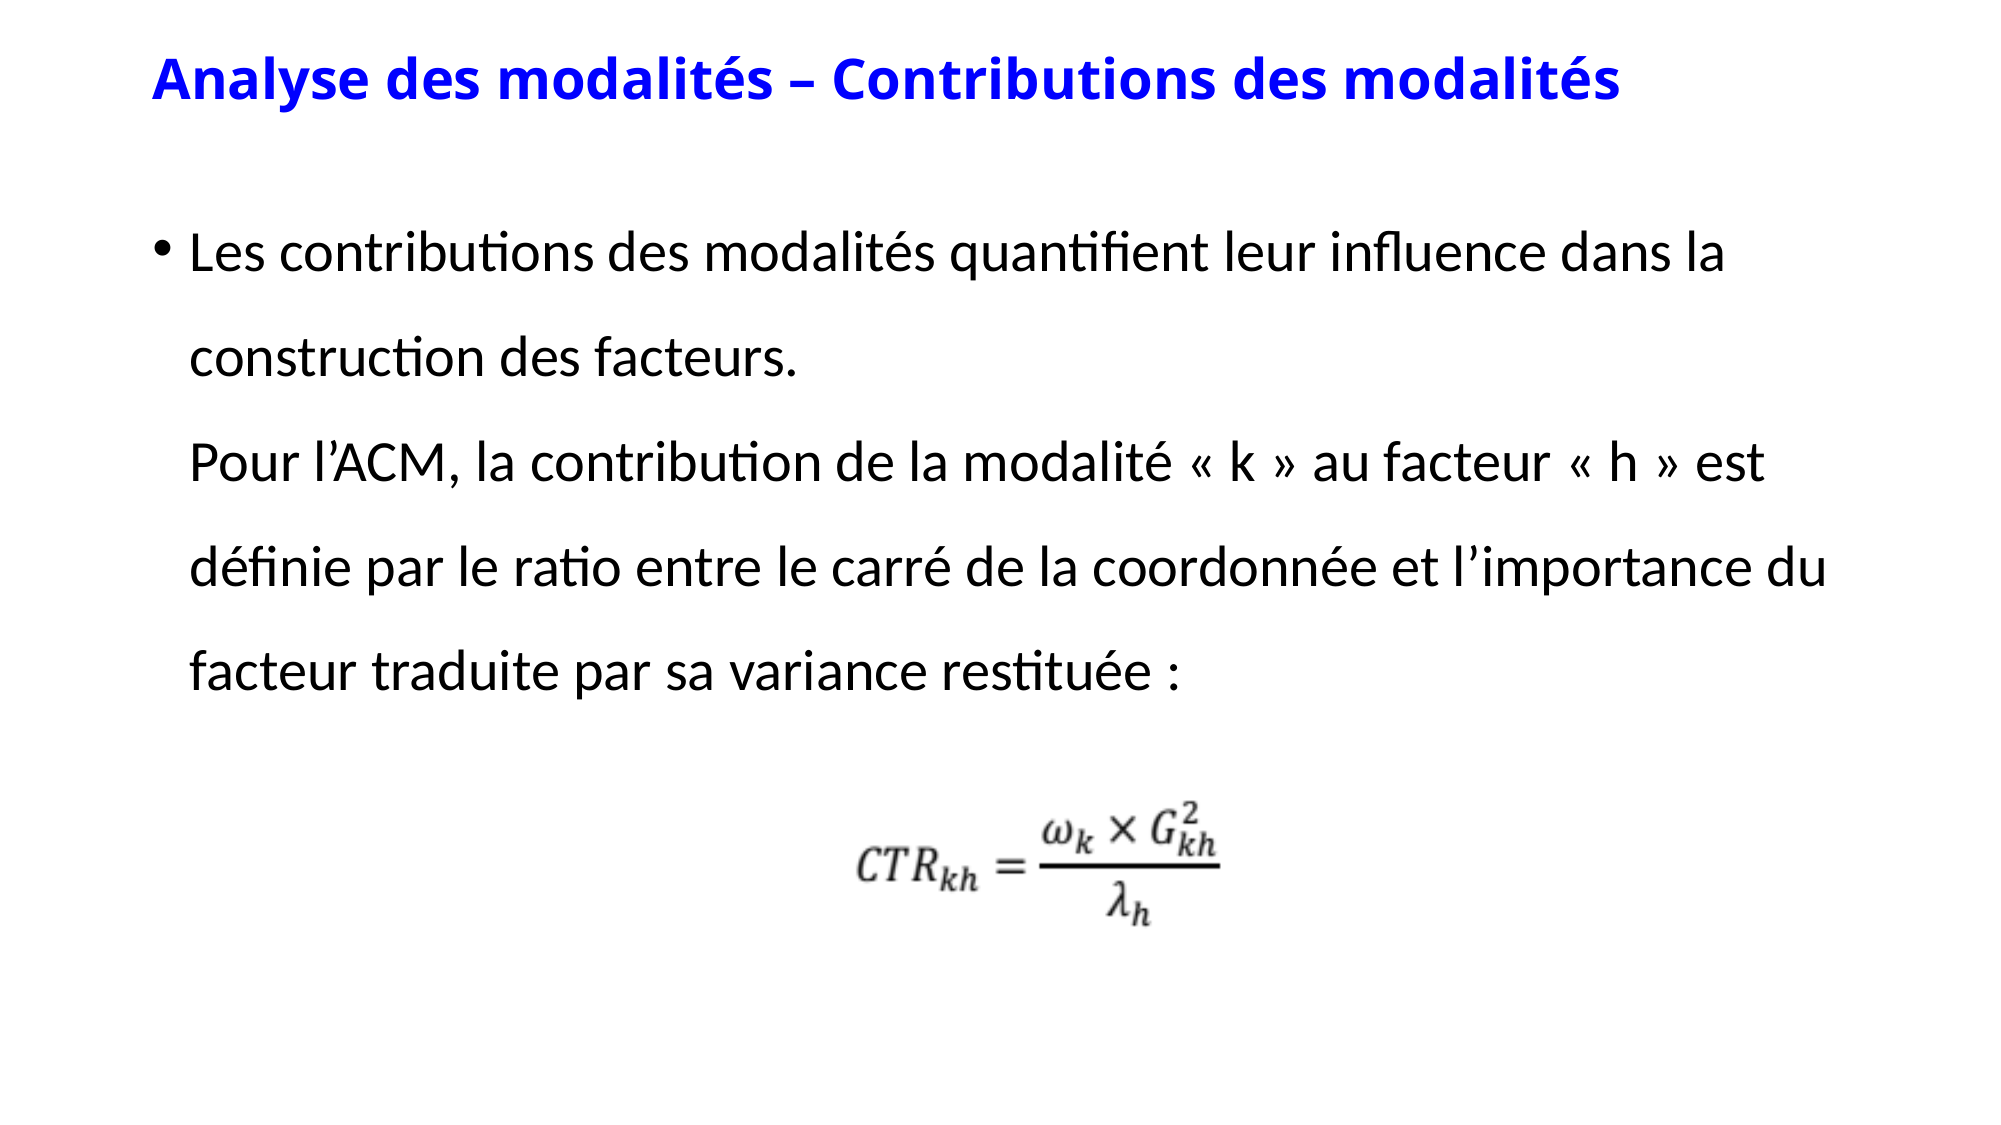

# Analyse des modalités – Contributions des modalités
Les contributions des modalités quantifient leur influence dans la construction des facteurs.
Pour l’ACM, la contribution de la modalité « k » au facteur « h » est définie par le ratio entre le carré de la coordonnée et l’importance du facteur traduite par sa variance restituée :